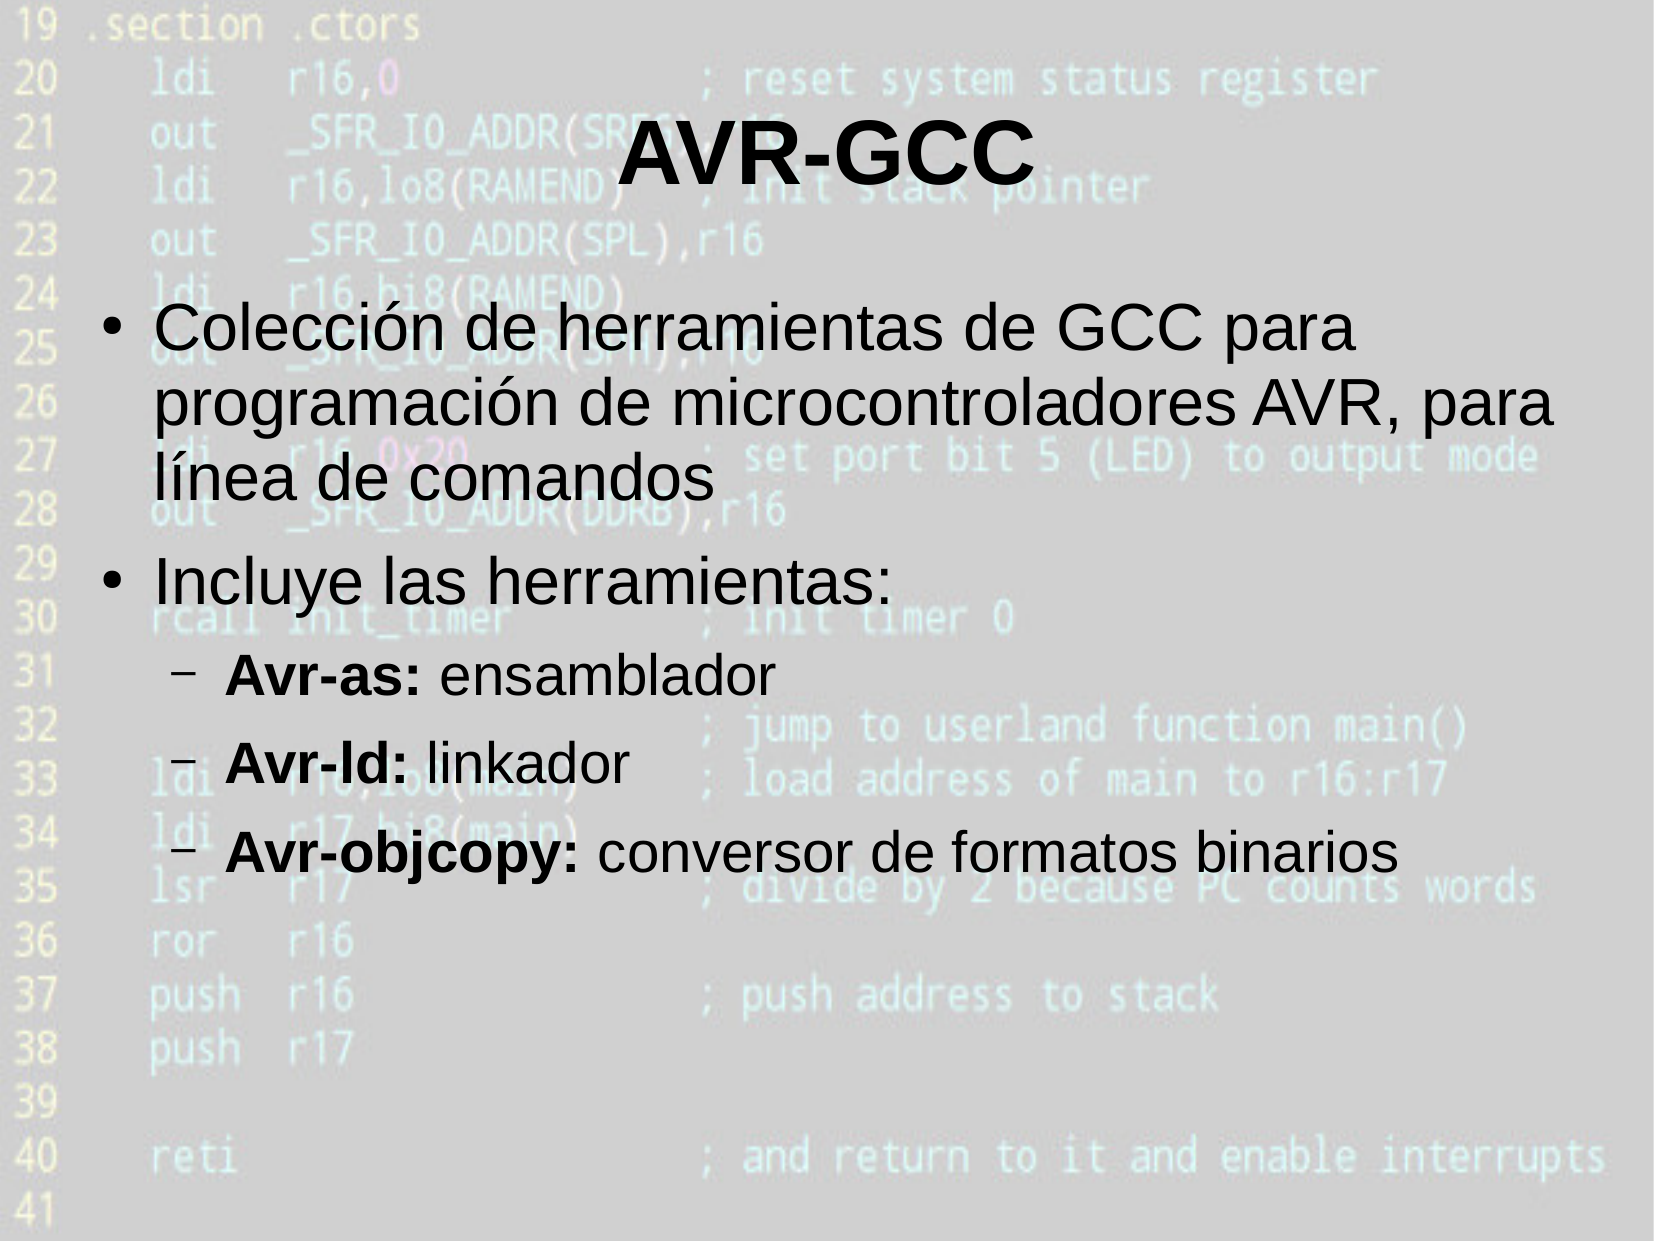

# AVR-GCC
Colección de herramientas de GCC para programación de microcontroladores AVR, para línea de comandos
Incluye las herramientas:
Avr-as: ensamblador
Avr-ld: linkador
Avr-objcopy: conversor de formatos binarios